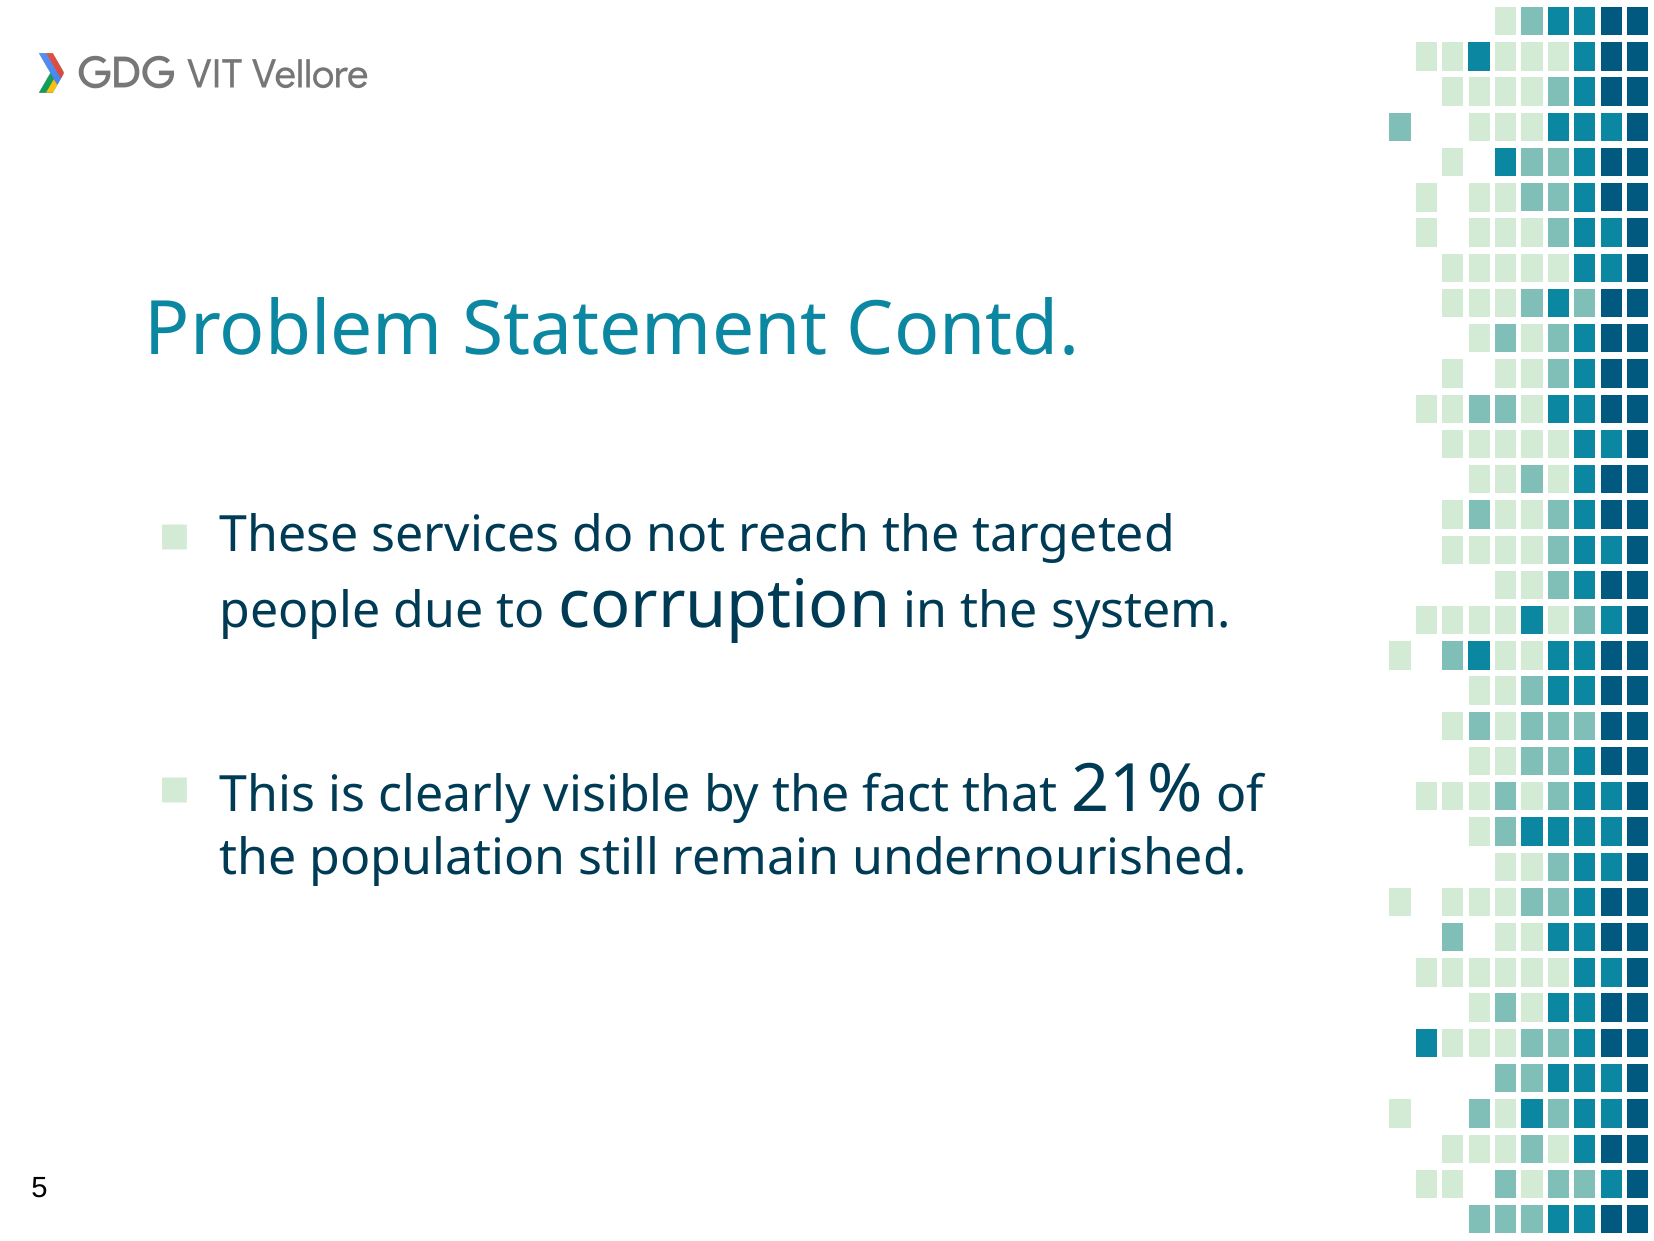

# Problem Statement Contd.
These services do not reach the targeted people due to corruption in the system.
This is clearly visible by the fact that 21% of the population still remain undernourished.